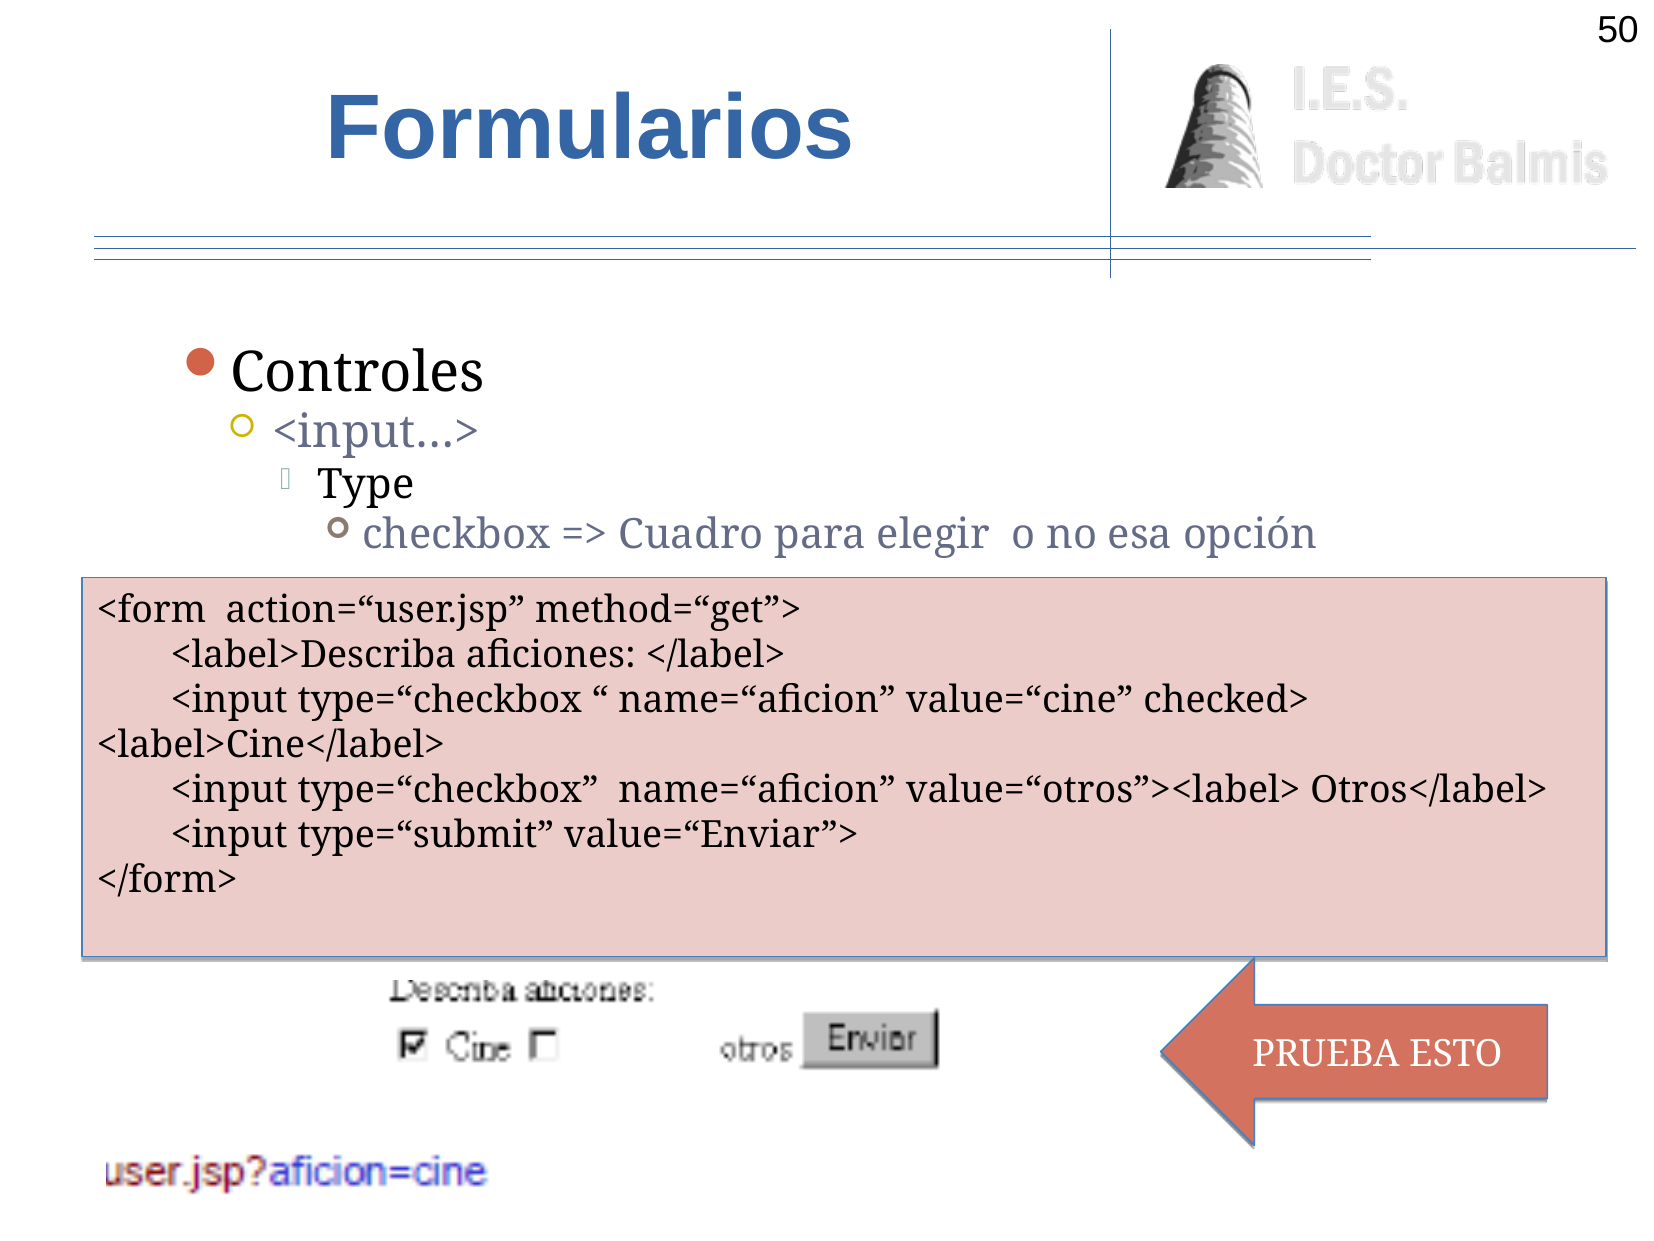

# Formularios
Controles
<input…>
Type
checkbox => Cuadro para elegir o no esa opción
<form action=“user.jsp” method=“get”>
	<label>Describa aficiones: </label>
	<input type=“checkbox “ name=“aficion” value=“cine” checked> <label>Cine</label>
	<input type=“checkbox” name=“aficion” value=“otros”><label> Otros</label>
	<input type=“submit” value=“Enviar”>
</form>
PRUEBA ESTO